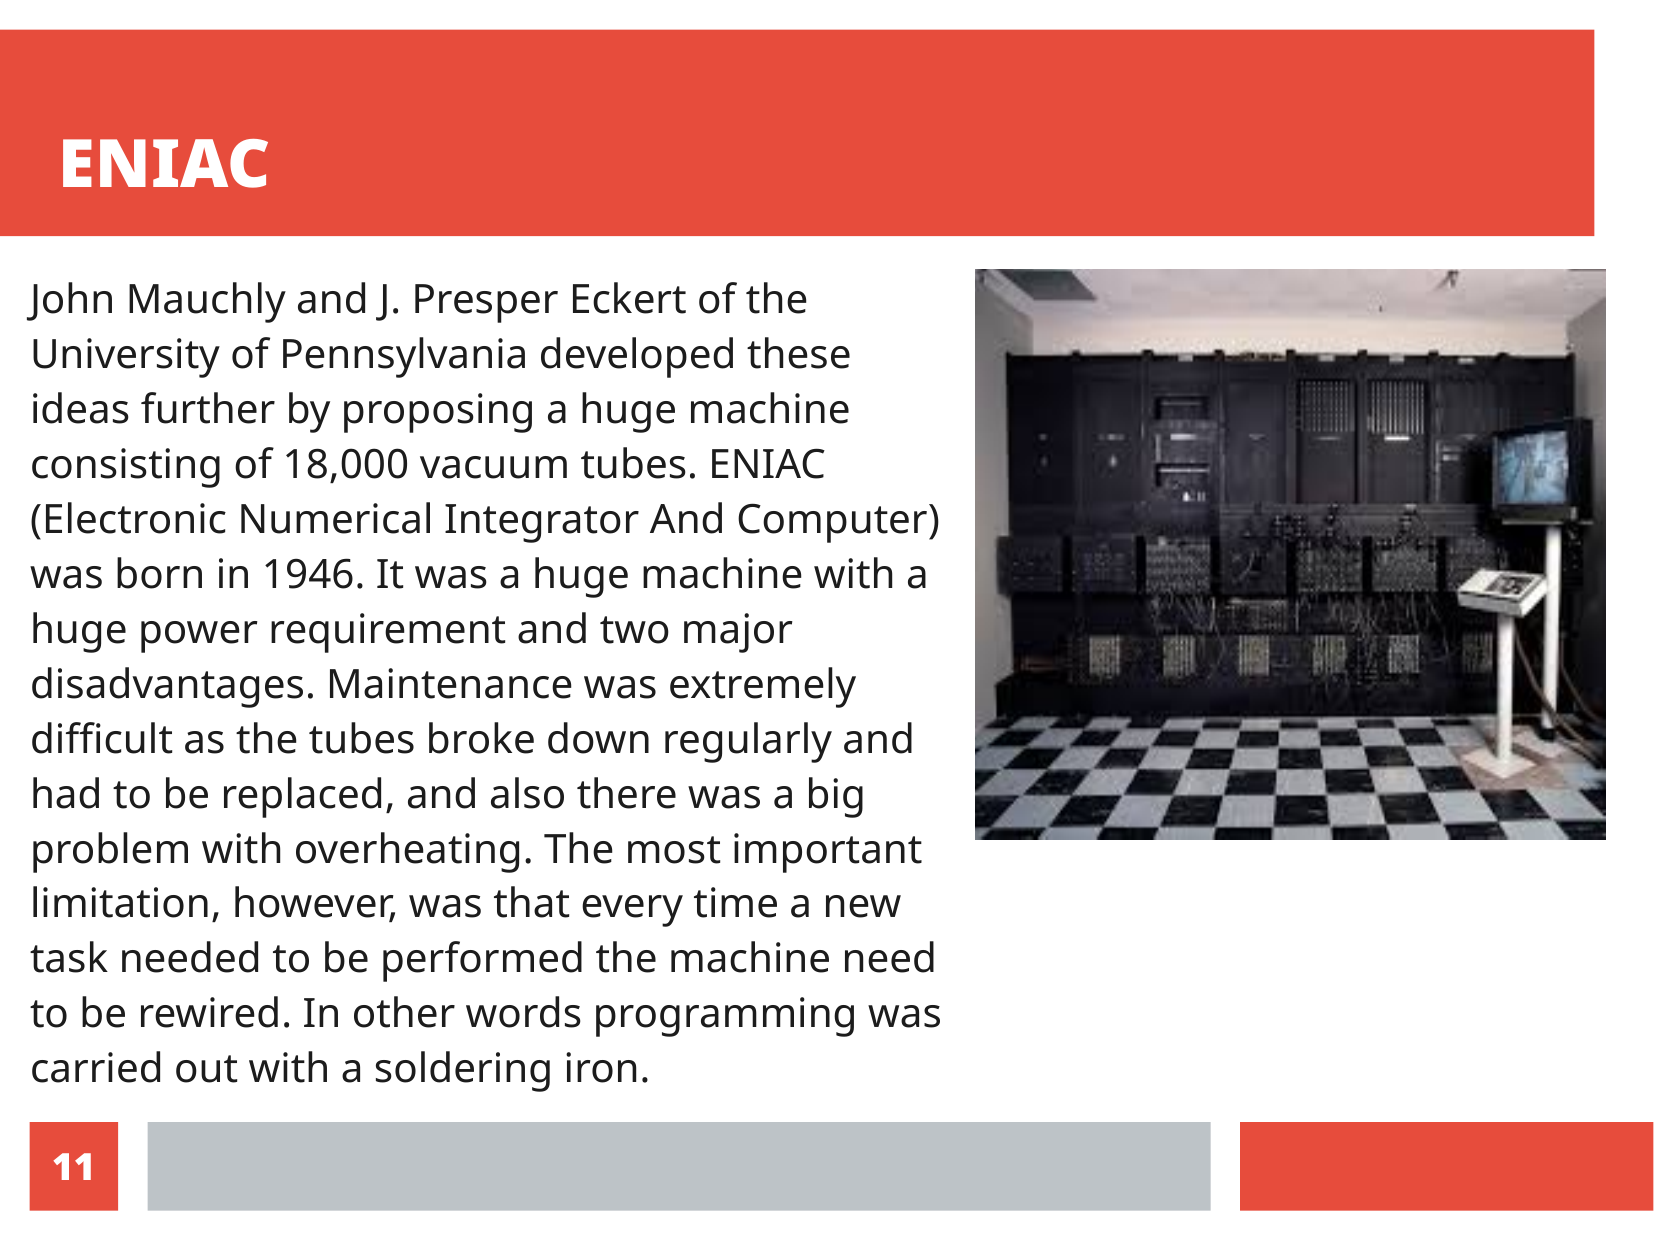

# ENIAC
John Mauchly and J. Presper Eckert of the University of Pennsylvania developed these ideas further by proposing a huge machine consisting of 18,000 vacuum tubes. ENIAC (Electronic Numerical Integrator And Computer) was born in 1946. It was a huge machine with a huge power requirement and two major disadvantages. Maintenance was extremely difficult as the tubes broke down regularly and had to be replaced, and also there was a big problem with overheating. The most important limitation, however, was that every time a new task needed to be performed the machine need to be rewired. In other words programming was carried out with a soldering iron.
11